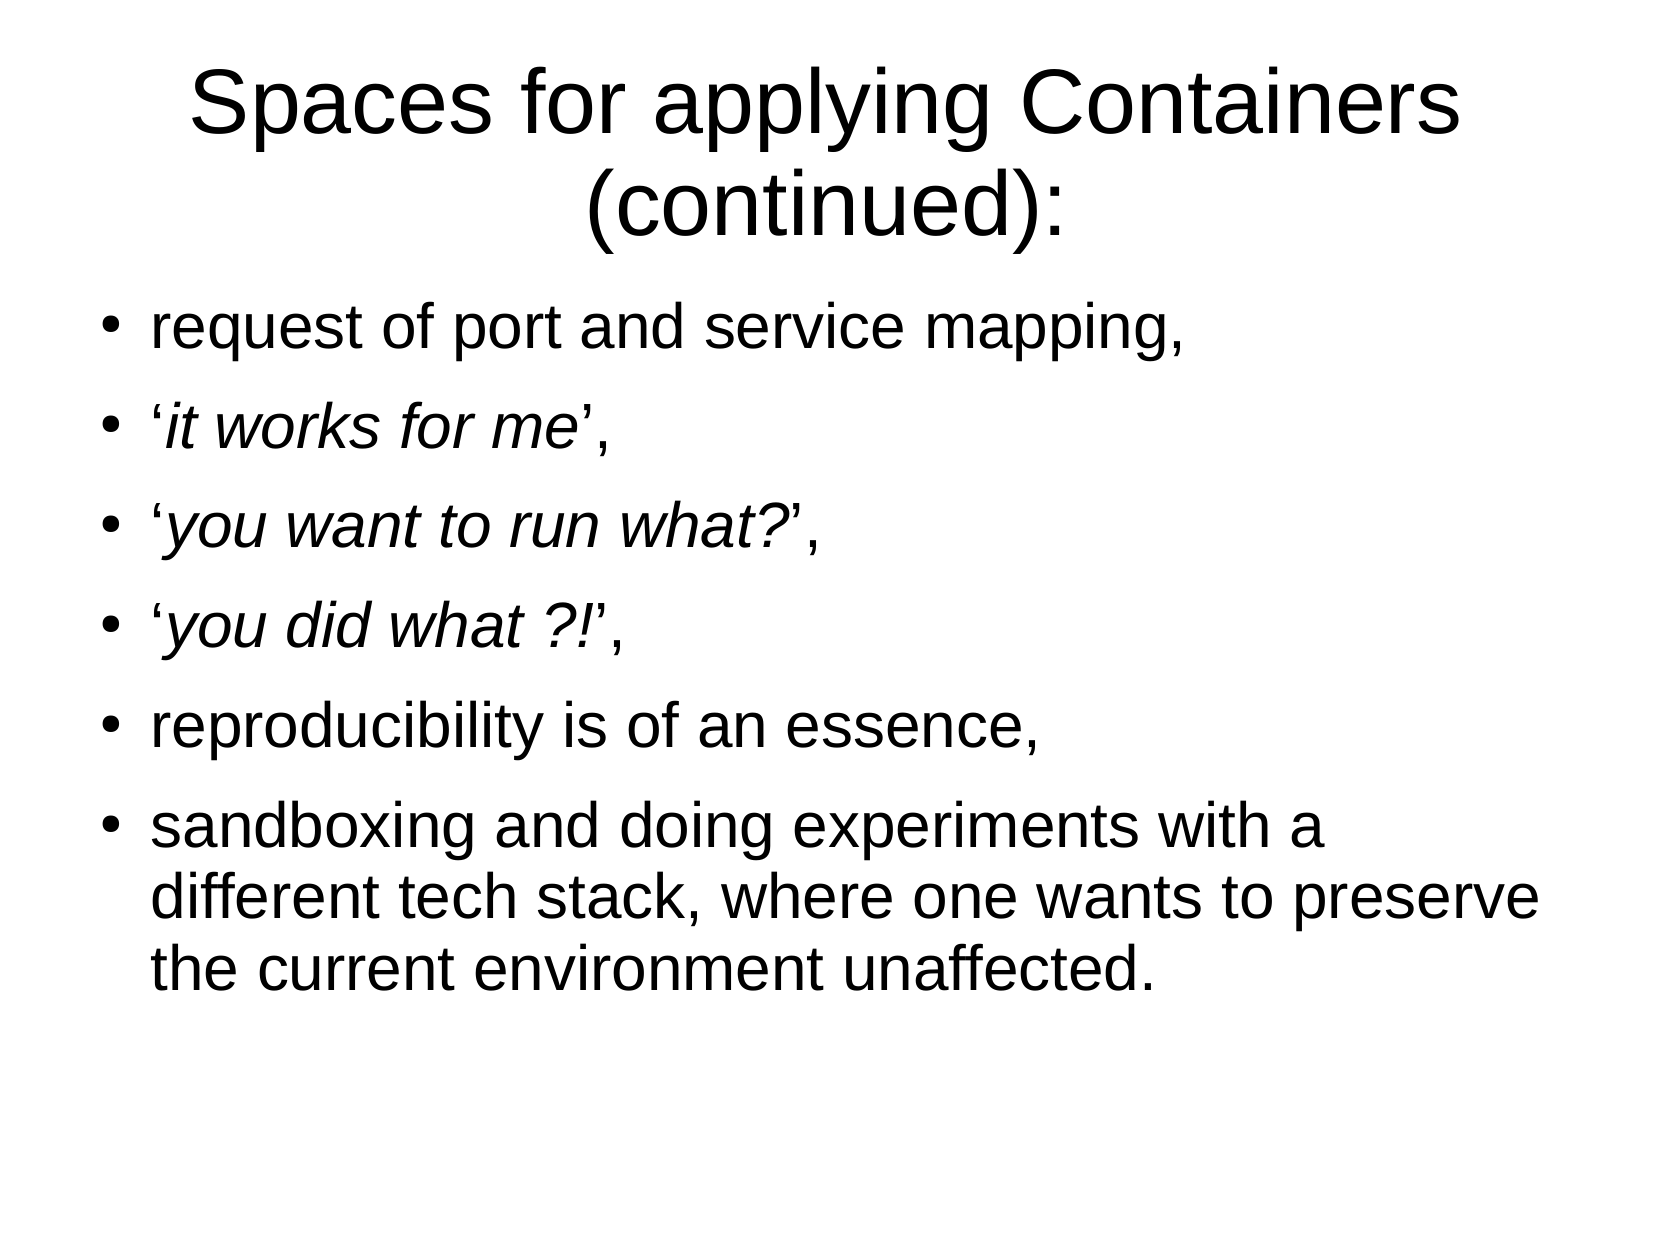

# Spaces for applying Containers (continued):
request of port and service mapping,
‘it works for me’,
‘you want to run what?’,
‘you did what ?!’,
reproducibility is of an essence,
sandboxing and doing experiments with a different tech stack, where one wants to preserve the current environment unaffected.